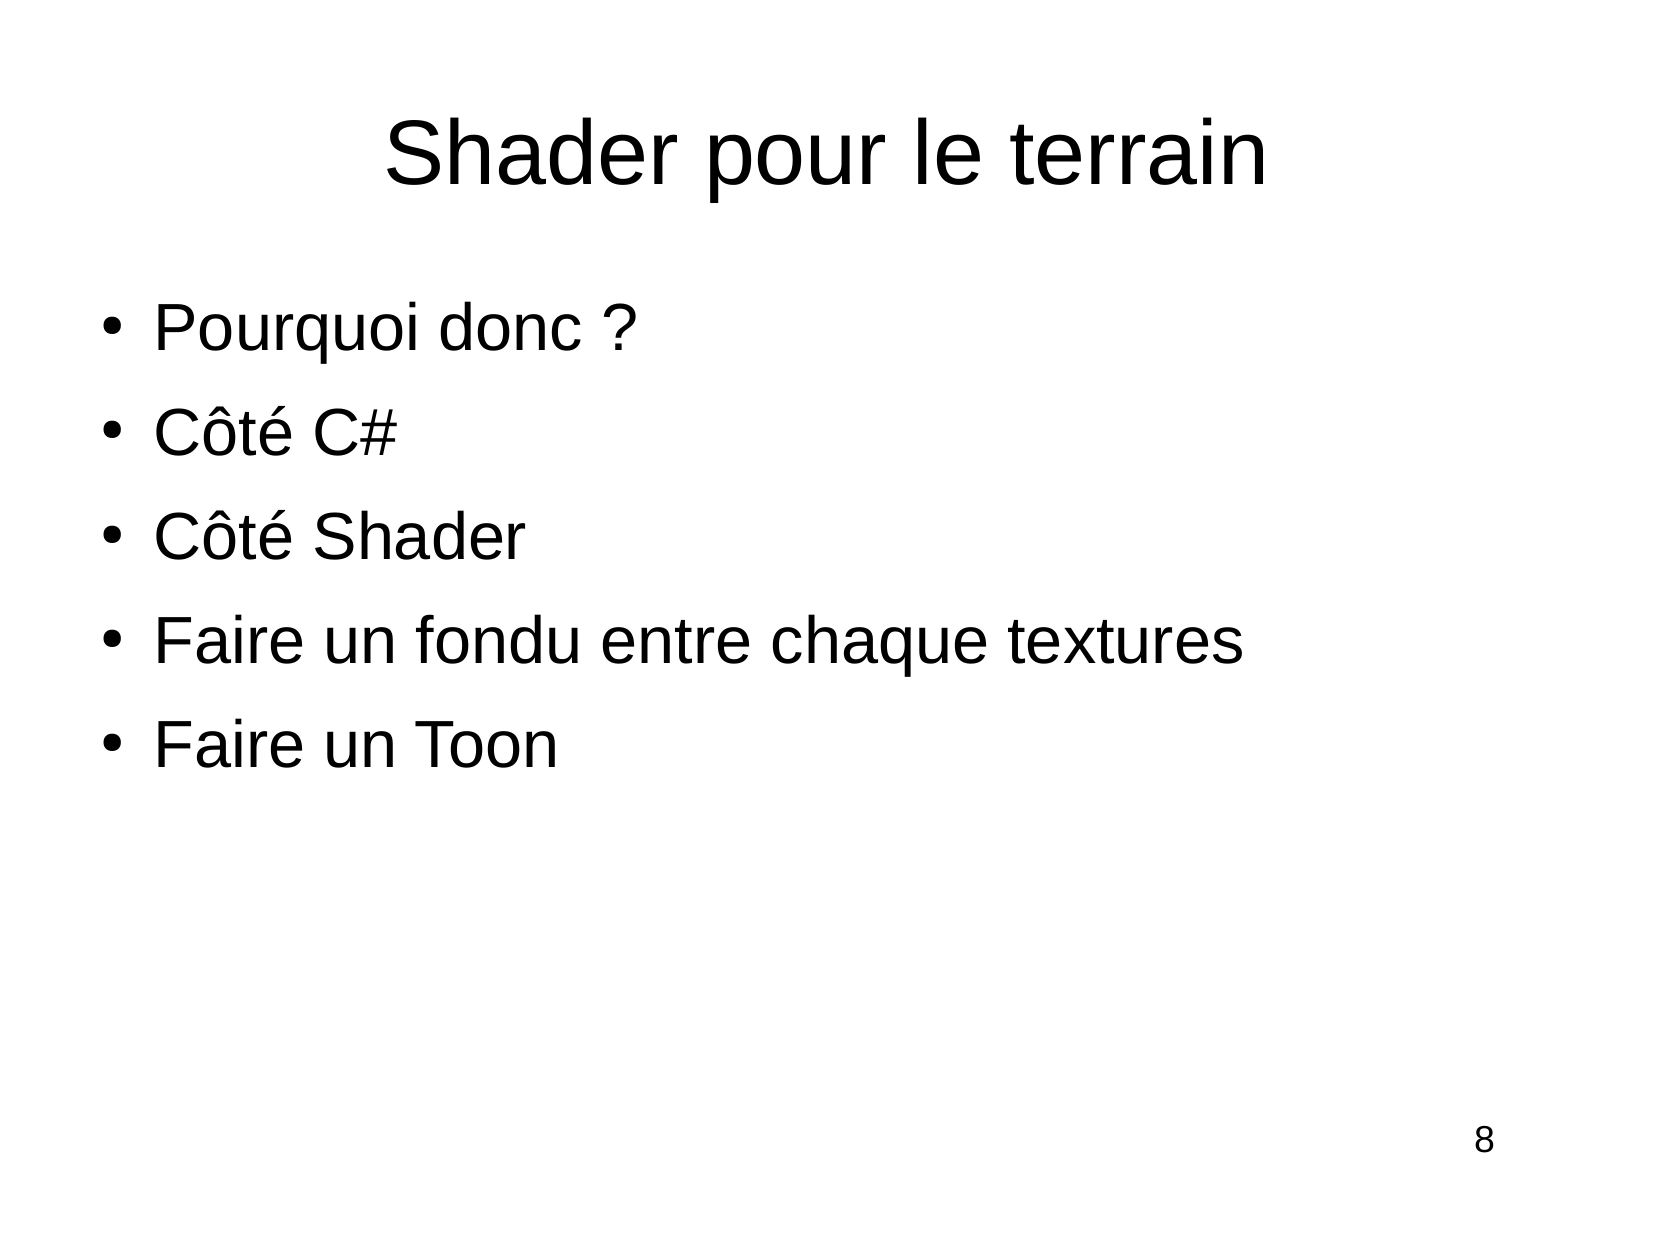

# Shader pour le terrain
Pourquoi donc ?
Côté C#
Côté Shader
Faire un fondu entre chaque textures
Faire un Toon